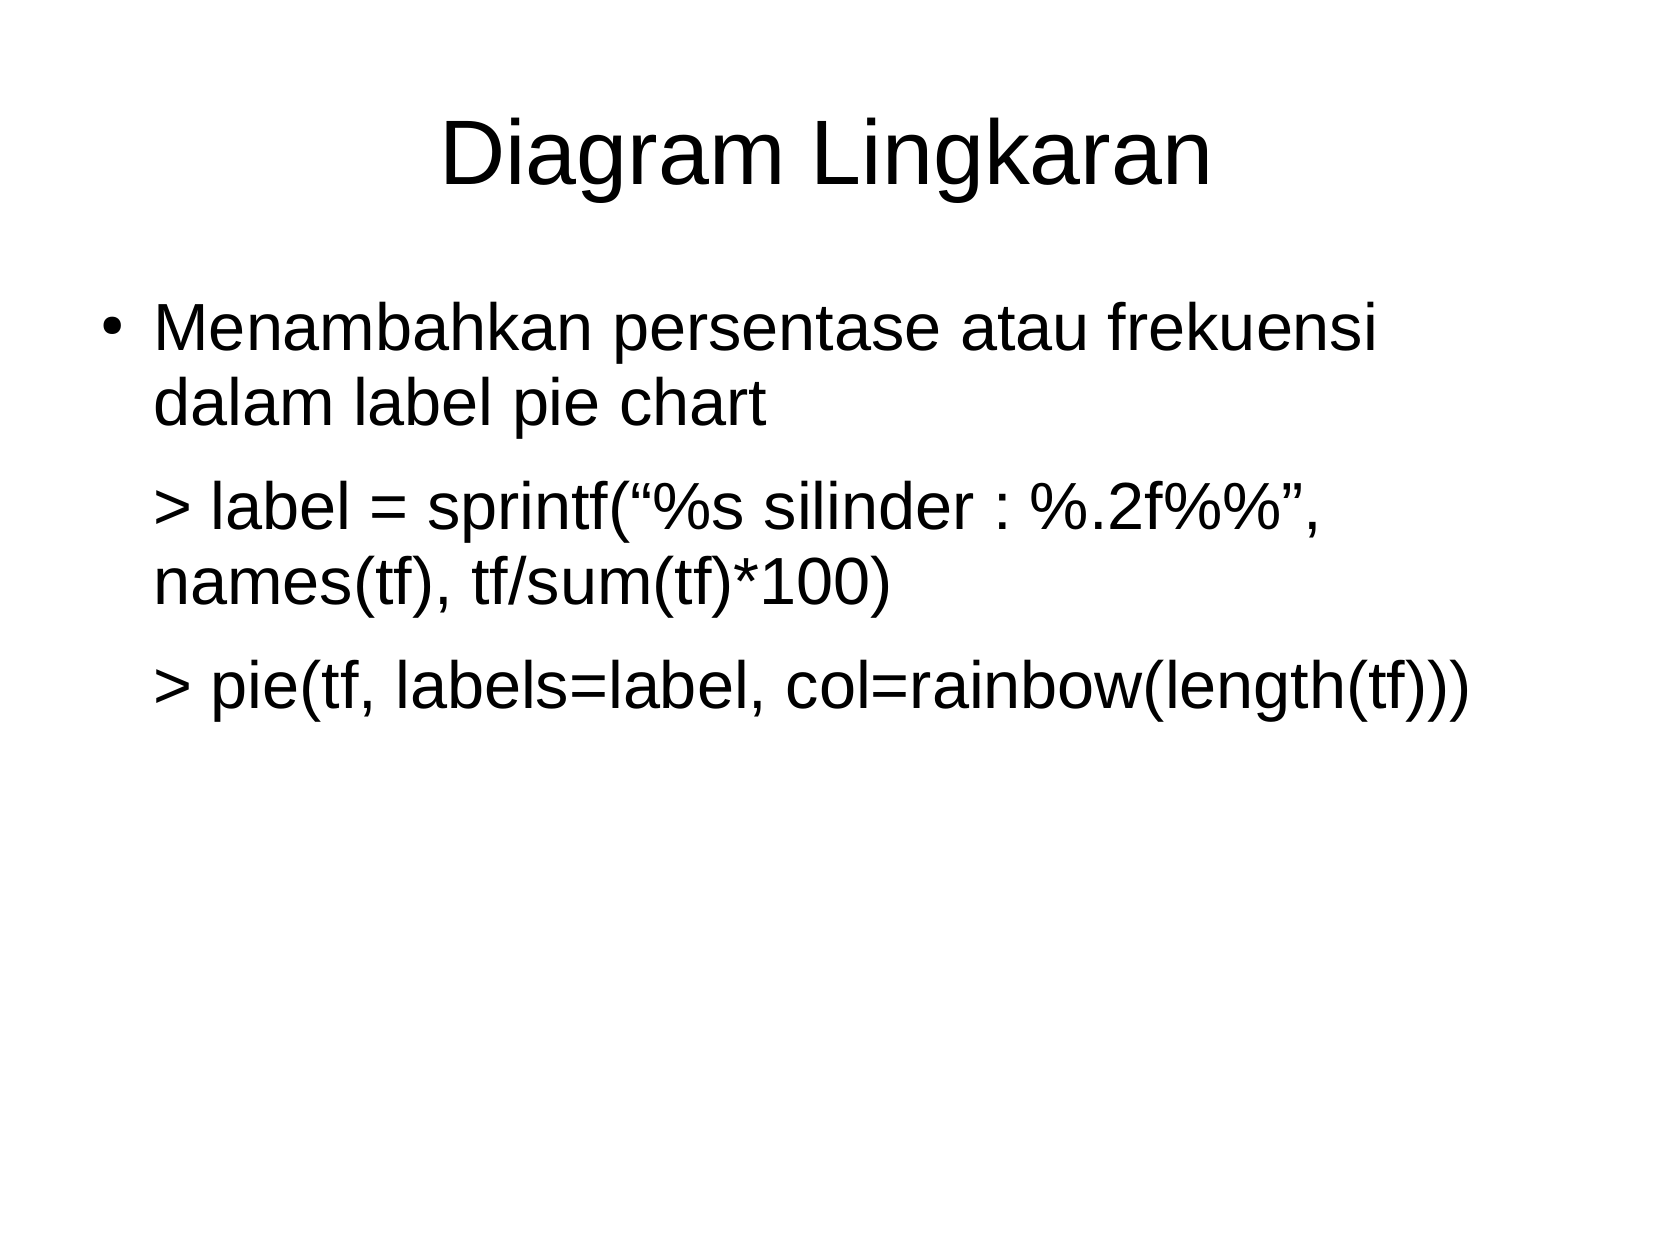

# Diagram Lingkaran
Menambahkan persentase atau frekuensi dalam label pie chart
> label = sprintf(“%s silinder : %.2f%%”, names(tf), tf/sum(tf)*100)
> pie(tf, labels=label, col=rainbow(length(tf)))